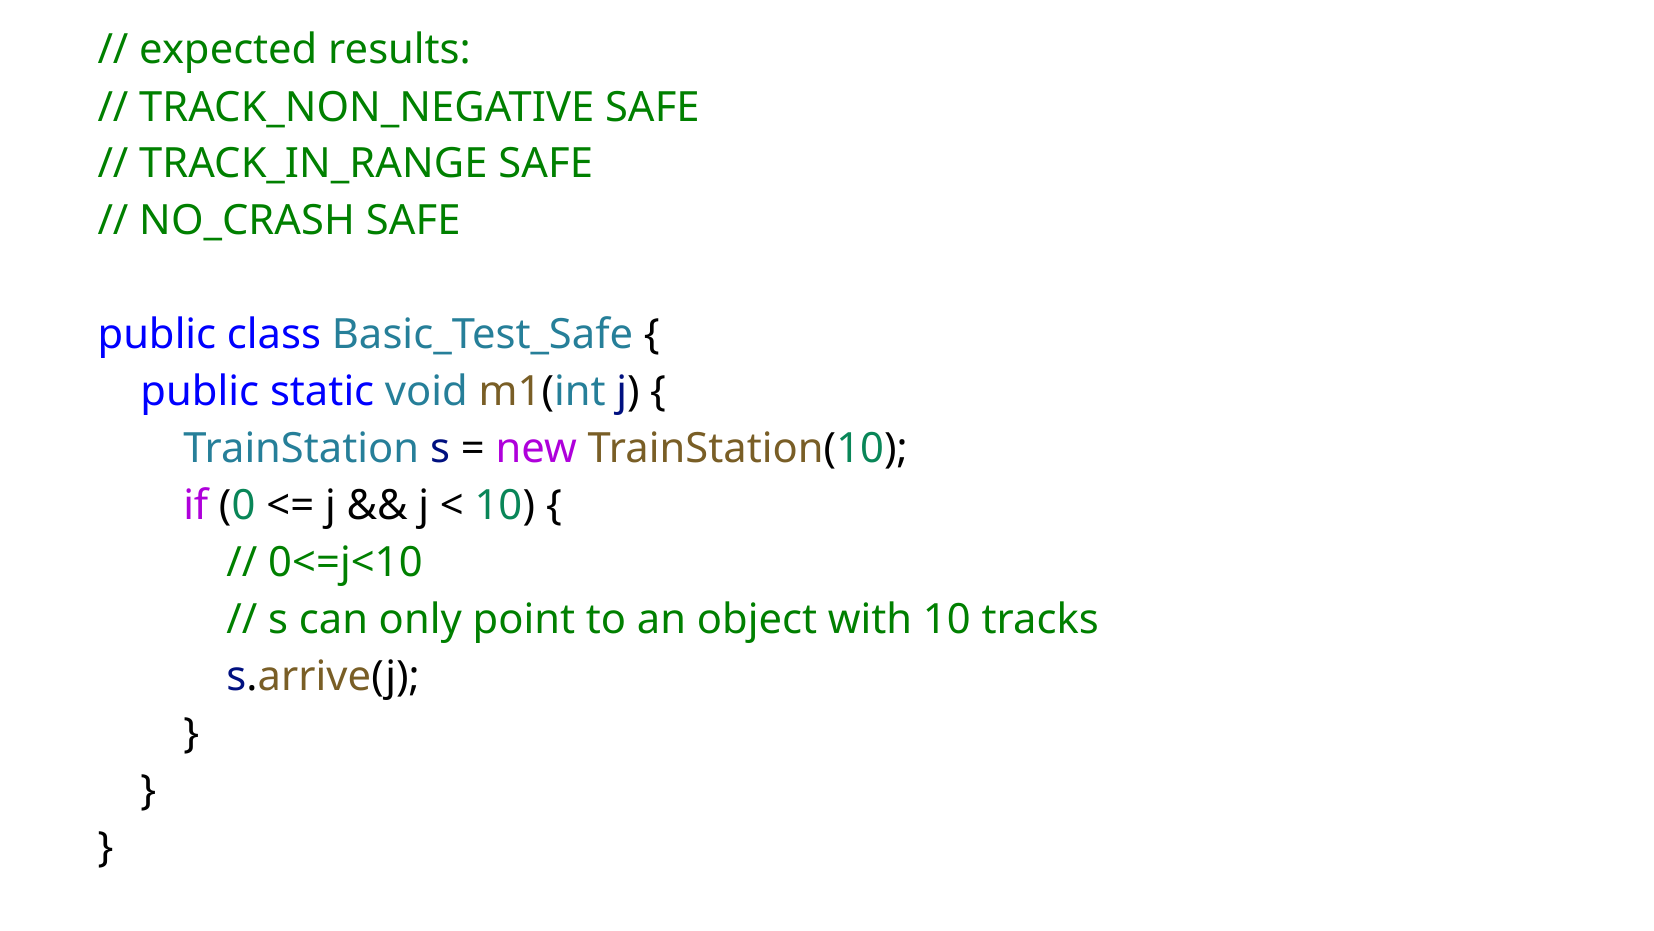

// expected results:
// TRACK_NON_NEGATIVE SAFE
// TRACK_IN_RANGE SAFE
// NO_CRASH SAFE
public class Basic_Test_Safe {
 public static void m1(int j) {
 TrainStation s = new TrainStation(10);
 if (0 <= j && j < 10) {
 // 0<=j<10
 // s can only point to an object with 10 tracks
 s.arrive(j);
 }
 }
}